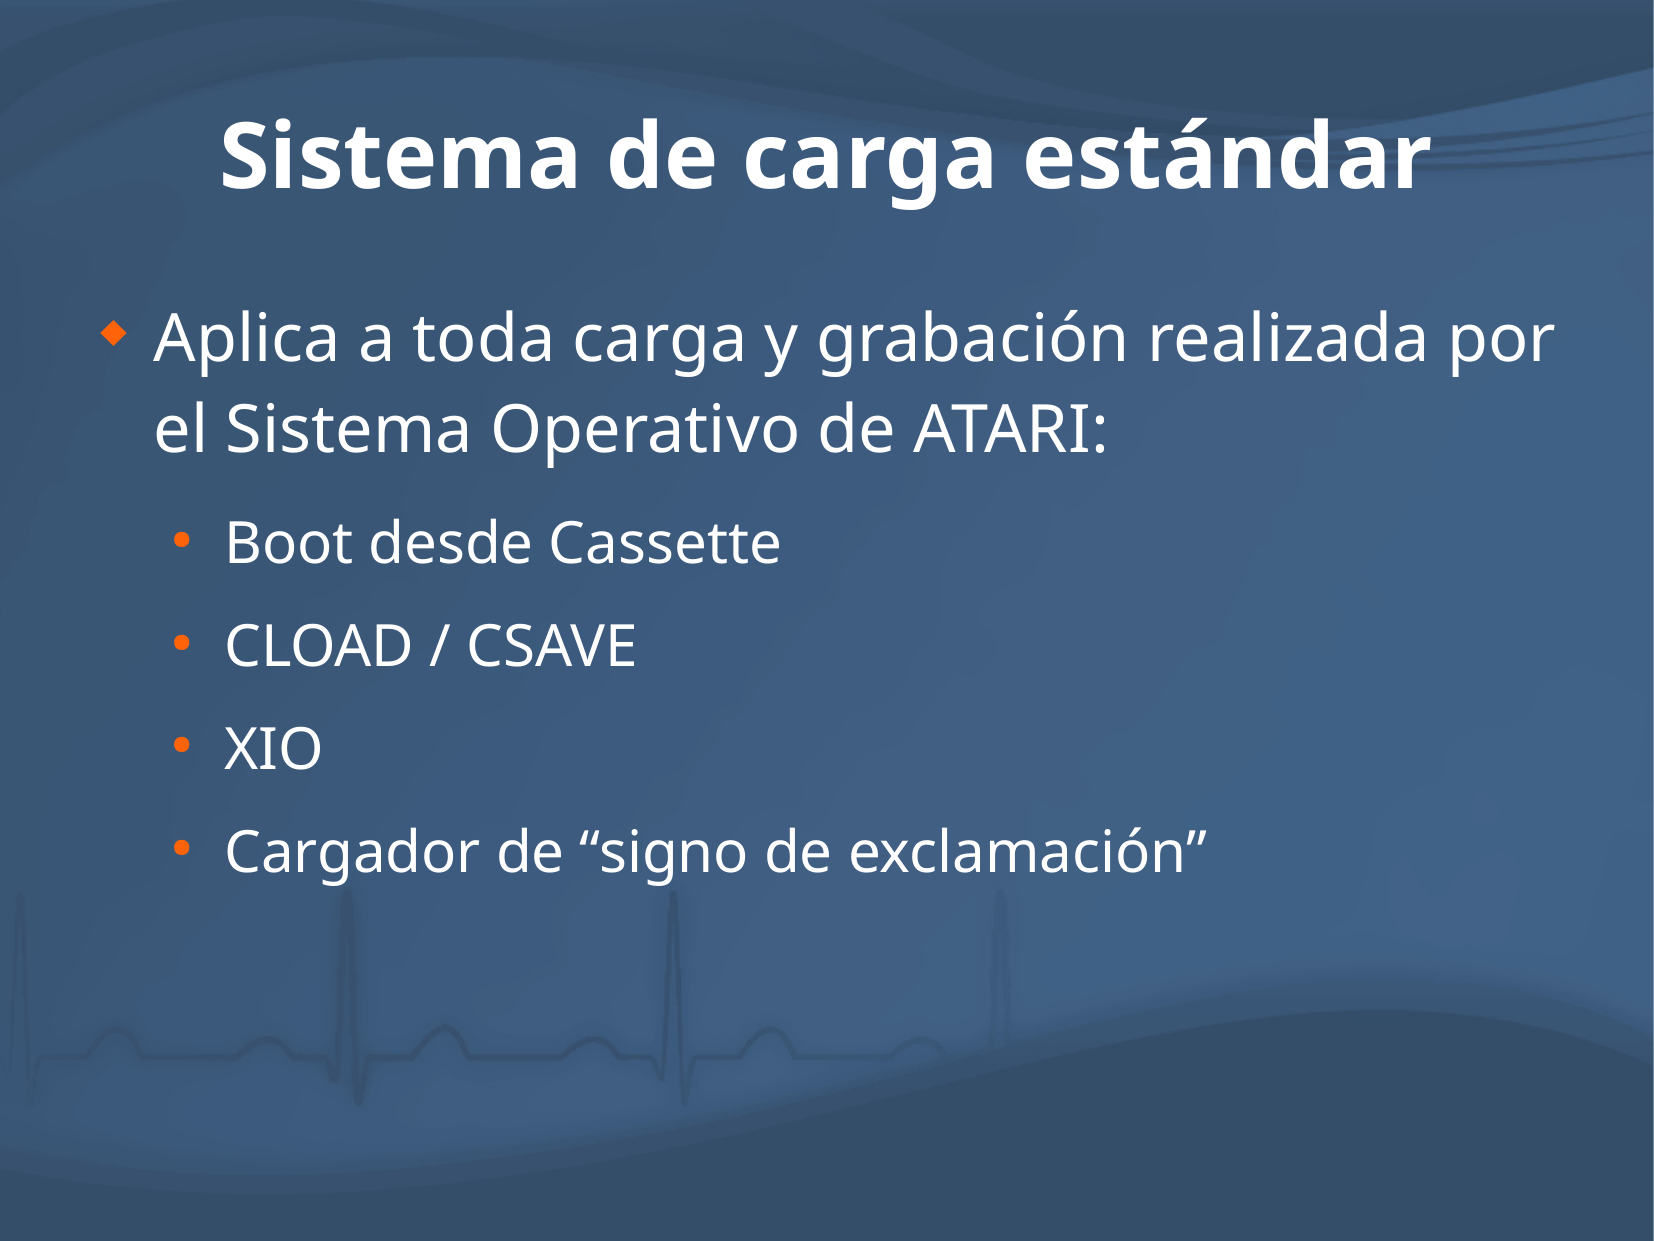

# Sistema de carga estándar
Aplica a toda carga y grabación realizada por el Sistema Operativo de ATARI:
Boot desde Cassette
CLOAD / CSAVE
XIO
Cargador de “signo de exclamación”